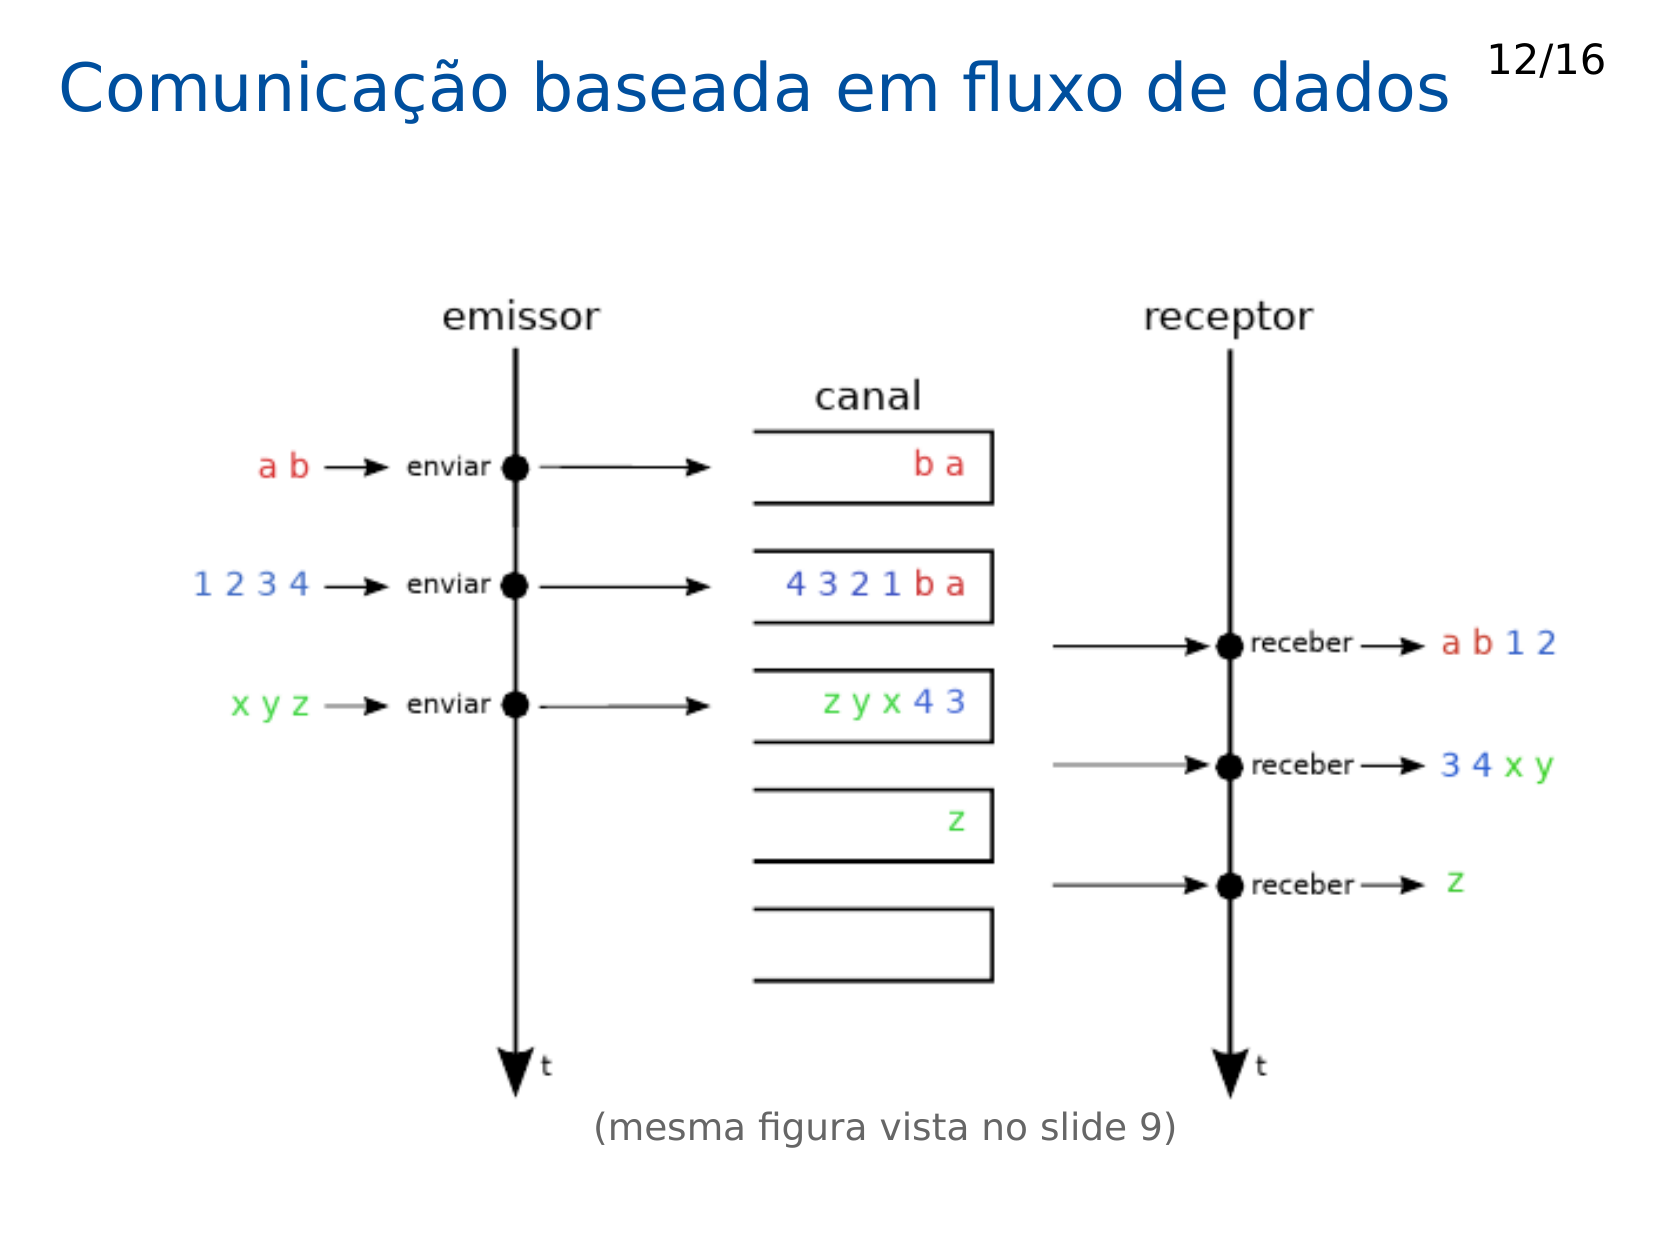

# Comunicação baseada em fluxo de dados
12
(mesma figura vista no slide 9)